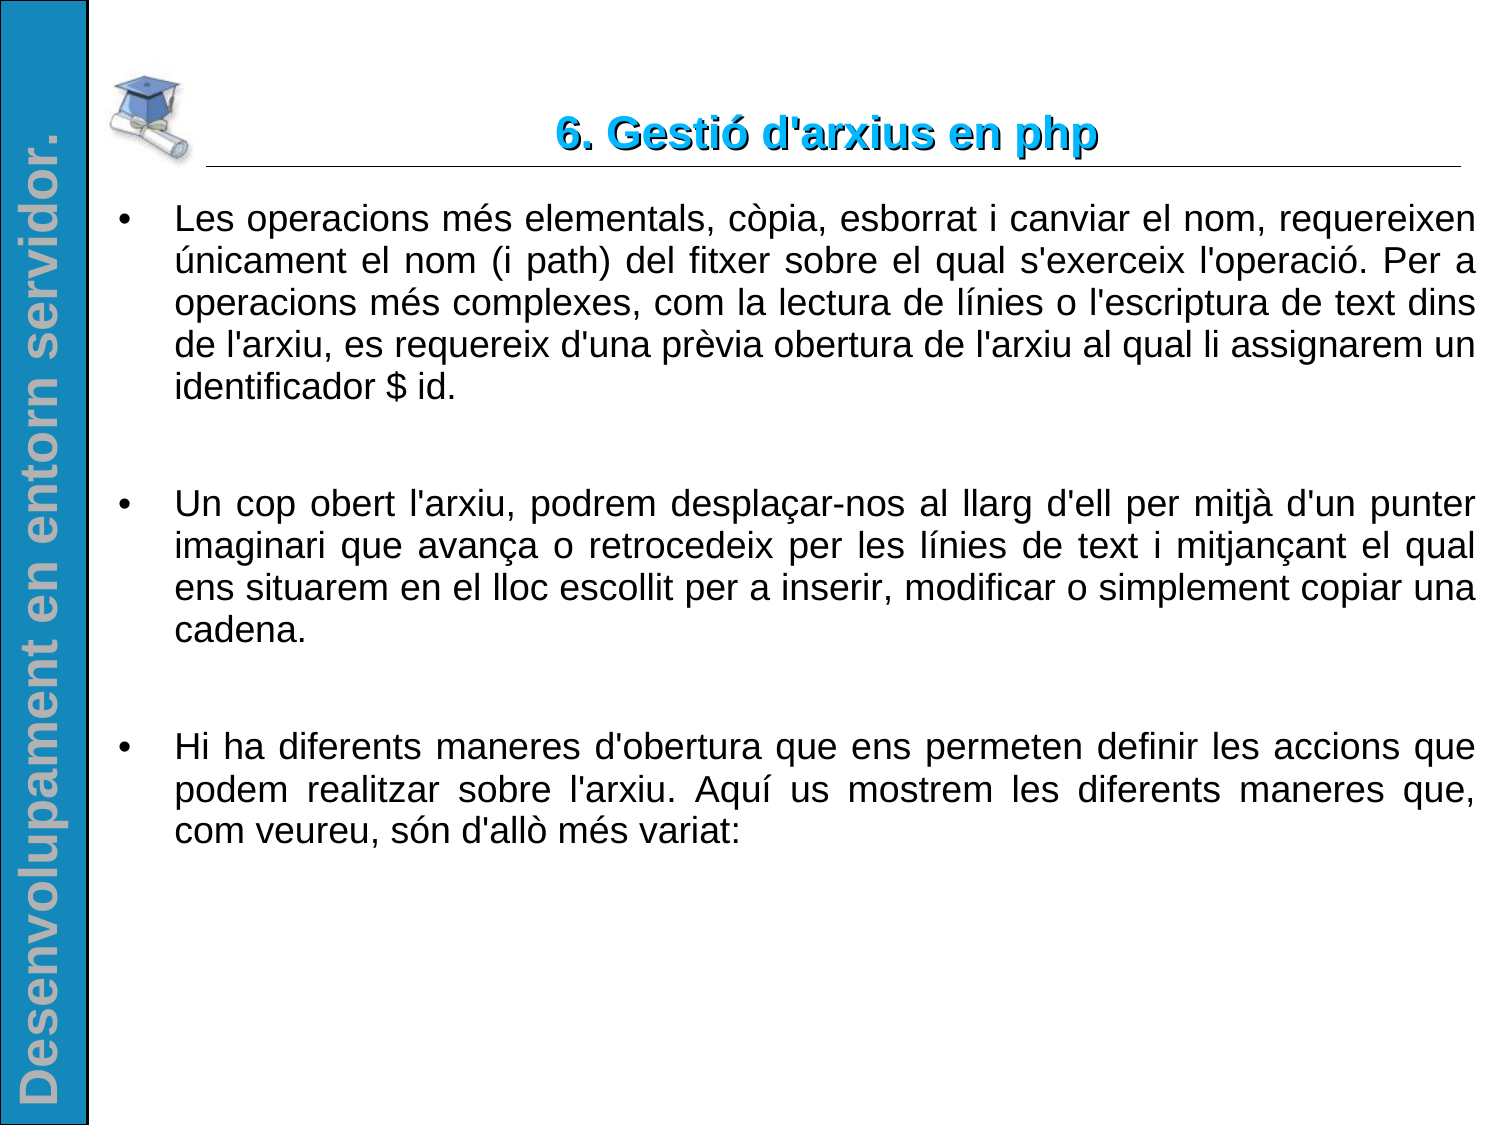

# 6. Gestió d'arxius en php
Les operacions més elementals, còpia, esborrat i canviar el nom, requereixen únicament el nom (i path) del fitxer sobre el qual s'exerceix l'operació. Per a operacions més complexes, com la lectura de línies o l'escriptura de text dins de l'arxiu, es requereix d'una prèvia obertura de l'arxiu al qual li assignarem un identificador $ id.
Un cop obert l'arxiu, podrem desplaçar-nos al llarg d'ell per mitjà d'un punter imaginari que avança o retrocedeix per les línies de text i mitjançant el qual ens situarem en el lloc escollit per a inserir, modificar o simplement copiar una cadena.
Hi ha diferents maneres d'obertura que ens permeten definir les accions que podem realitzar sobre l'arxiu. Aquí us mostrem les diferents maneres que, com veureu, són d'allò més variat: